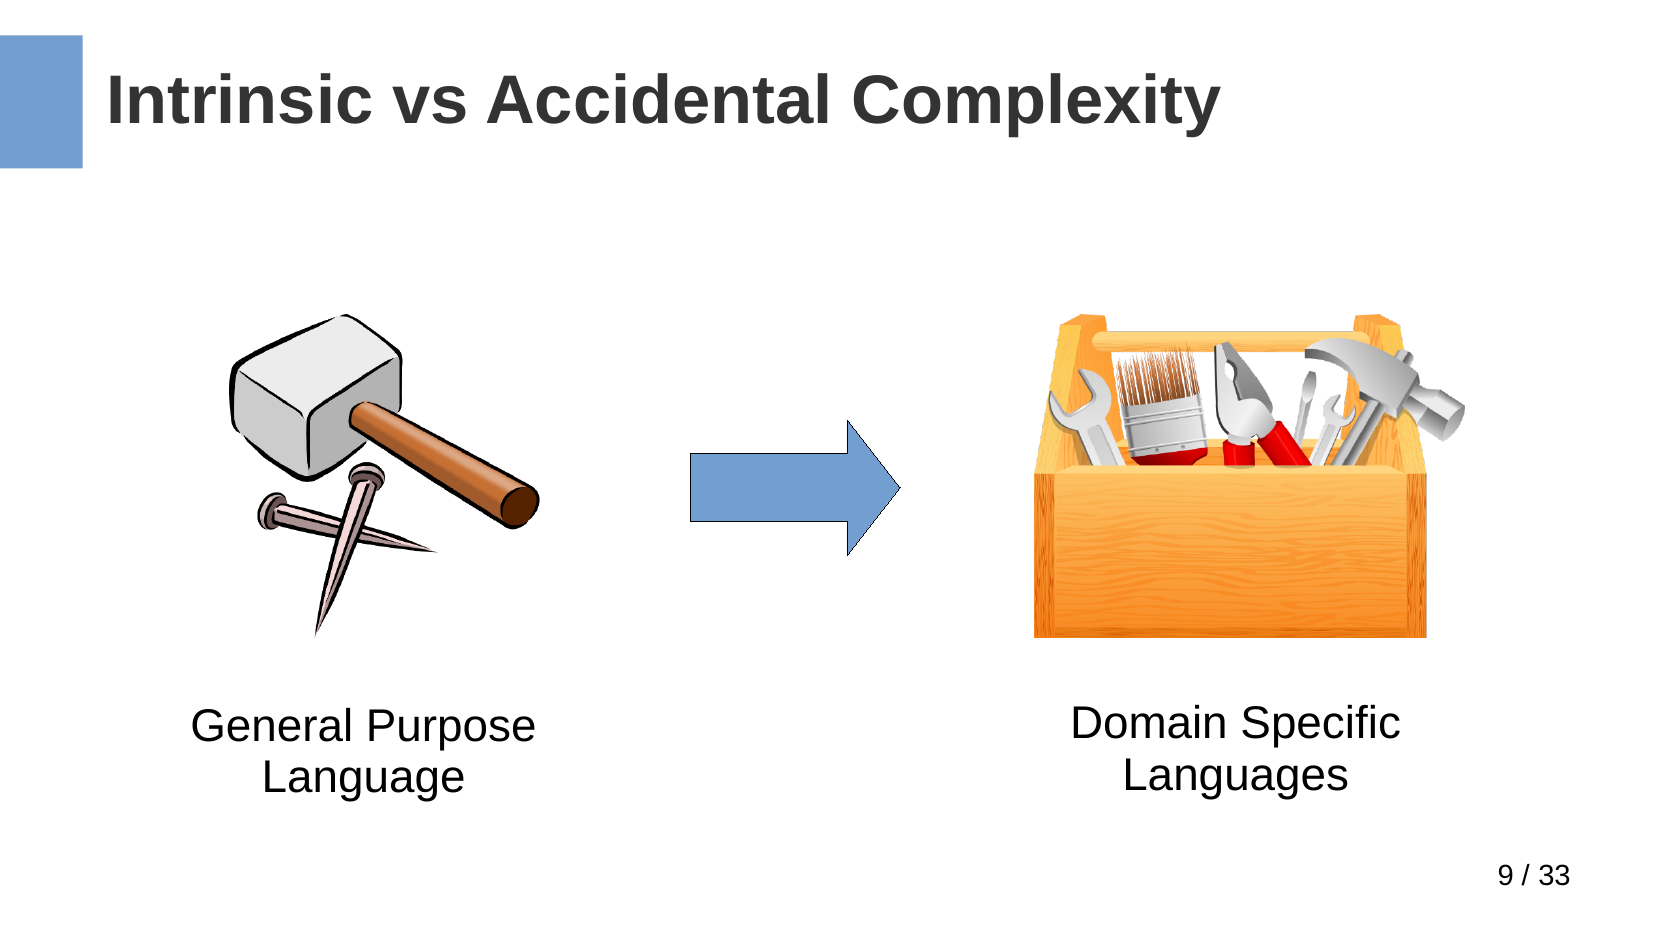

# Intrinsic vs Accidental Complexity
Domain Specific
Languages
General Purpose
Language
9